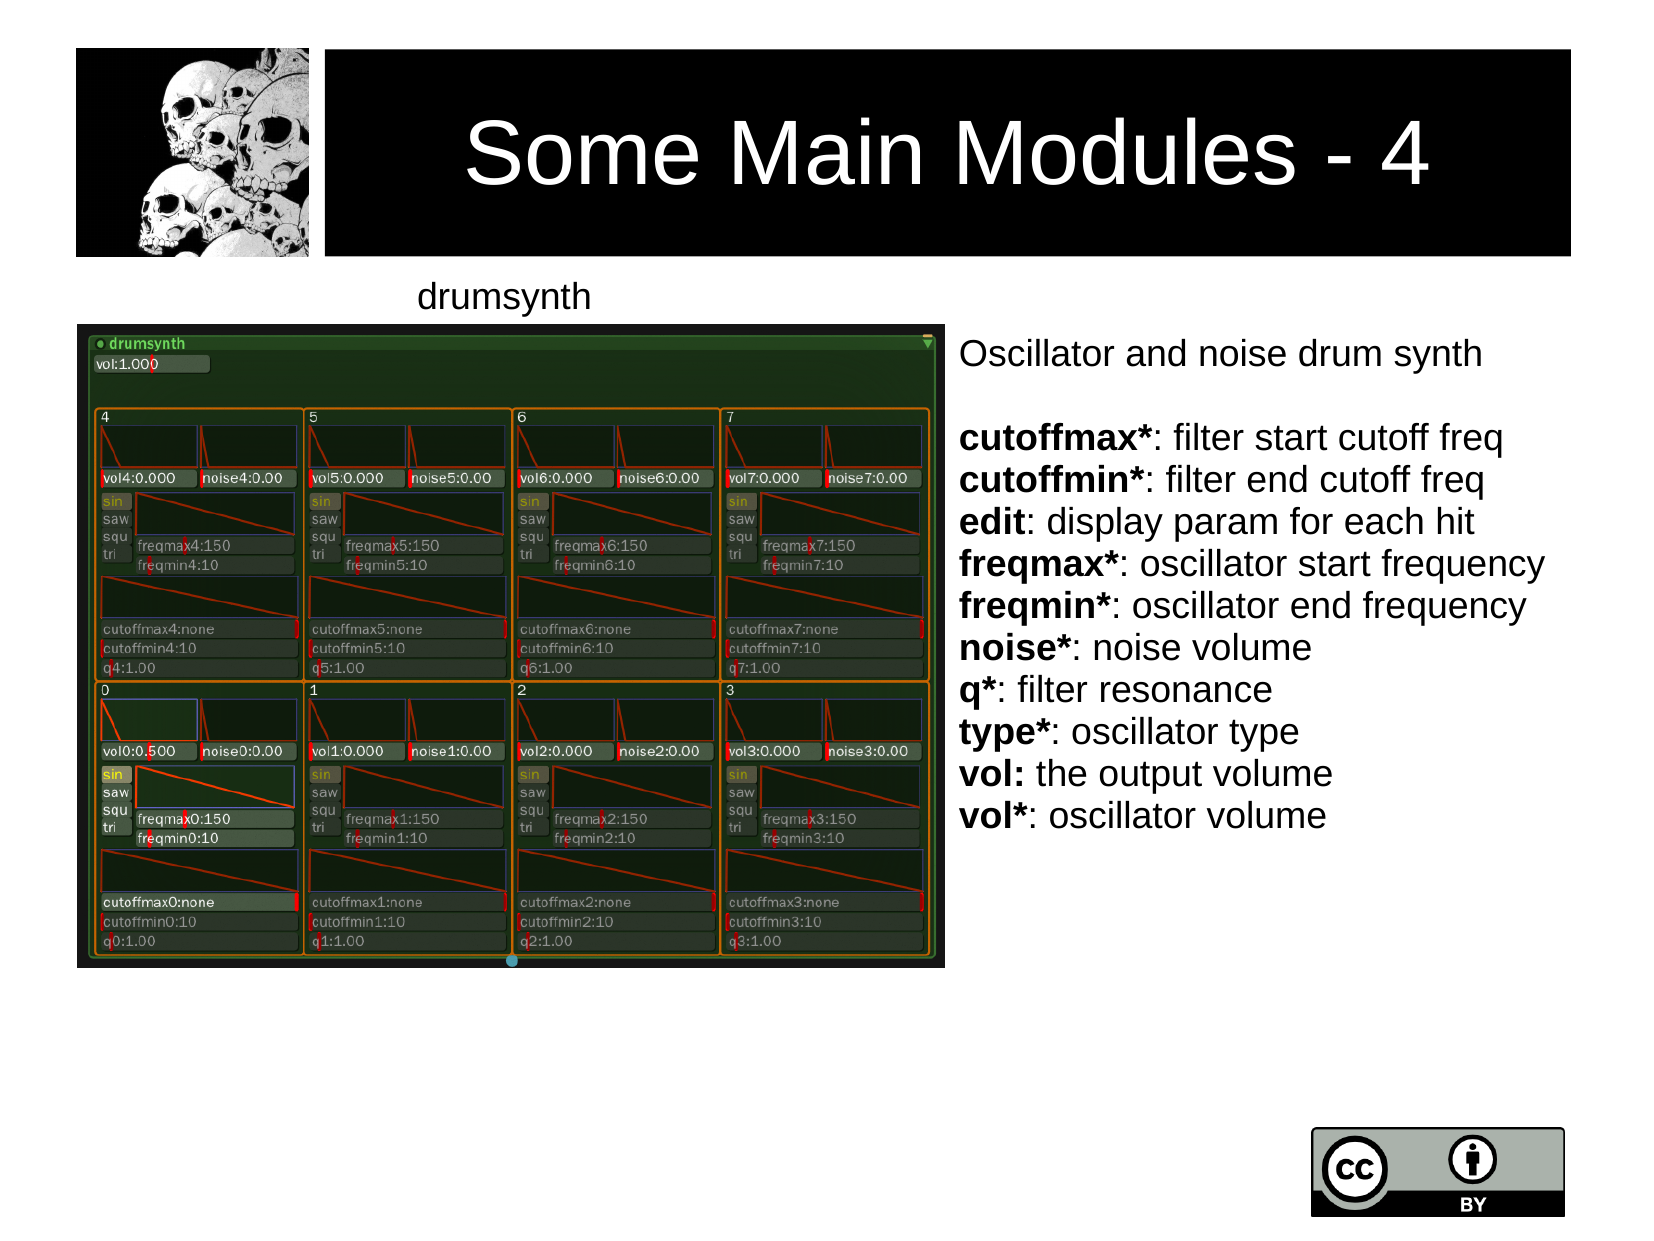

# Some Main Modules - 4
drumsynth
Oscillator and noise drum synth
cutoffmax*: filter start cutoff freq
cutoffmin*: filter end cutoff freq
edit: display param for each hit
freqmax*: oscillator start frequency
freqmin*: oscillator end frequency
noise*: noise volume
q*: filter resonance
type*: oscillator type
vol: the output volume
vol*: oscillator volume